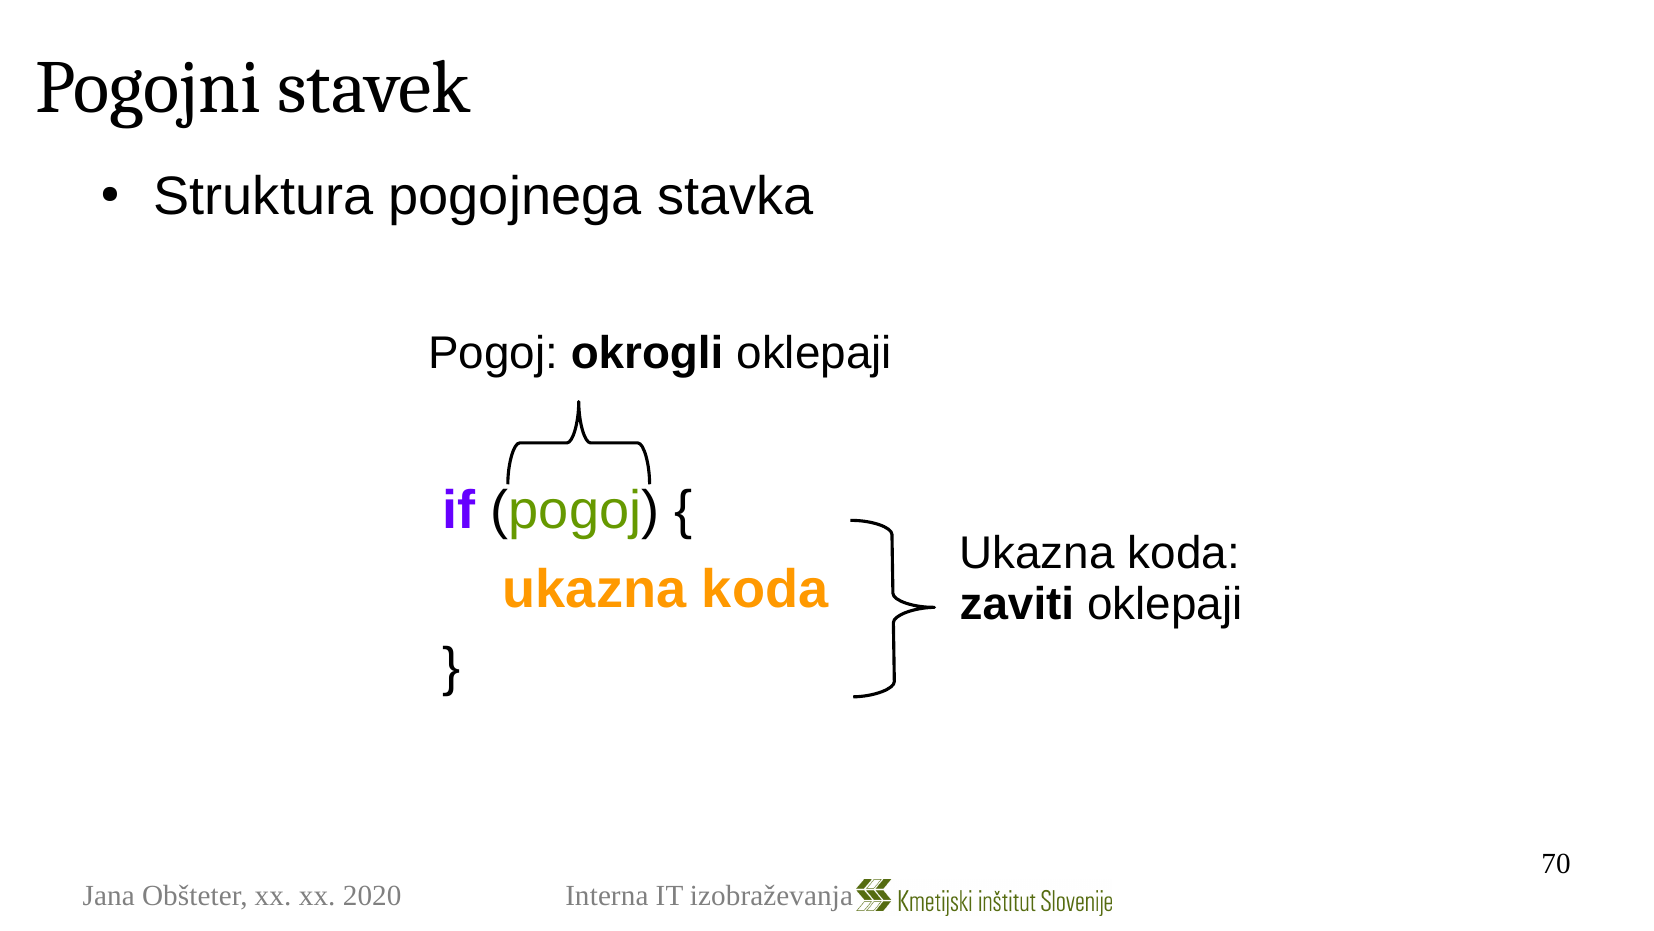

# Pogojni stavek
Struktura pogojnega stavka
 if (pogoj) {
 ukazna koda
 }
Pogoj: okrogli oklepaji
Ukazna koda:
zaviti oklepaji
70